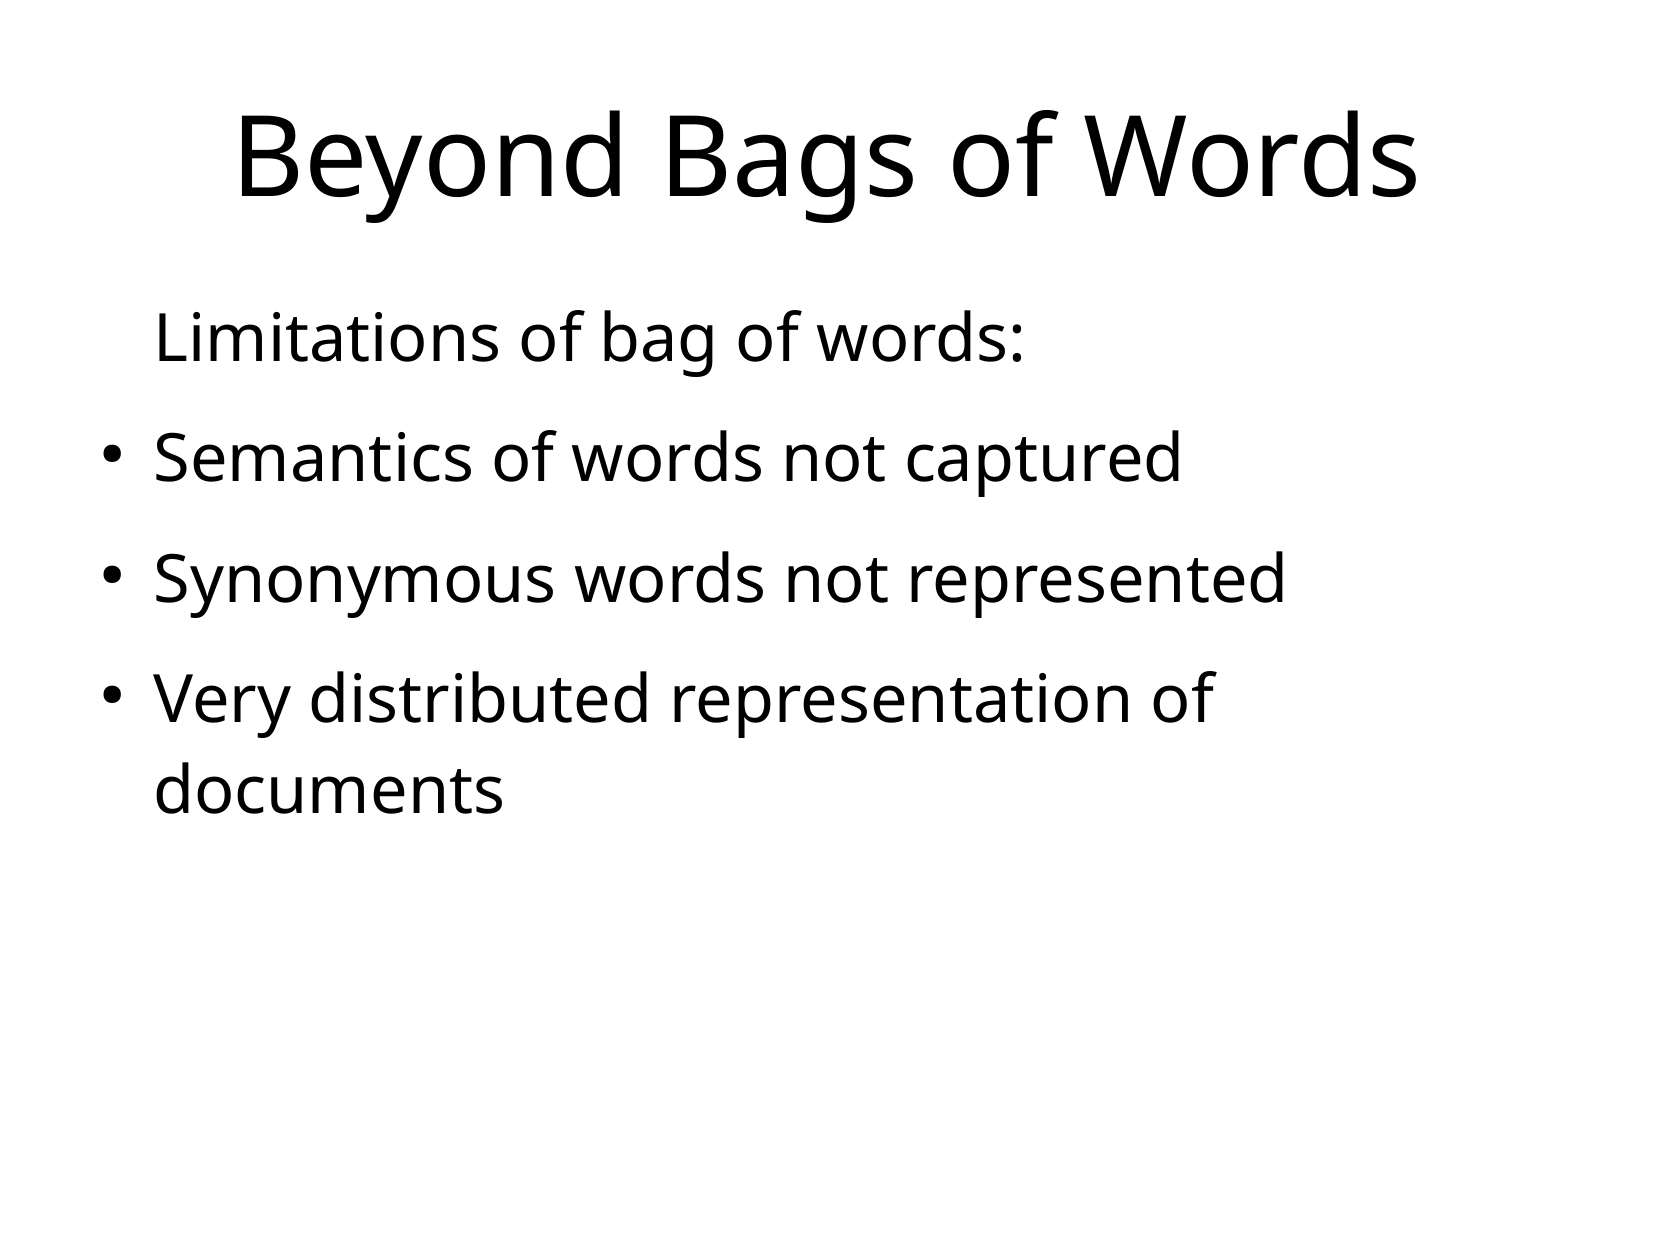

# Beyond Bags of Words
Limitations of bag of words:
Semantics of words not captured
Synonymous words not represented
Very distributed representation of documents